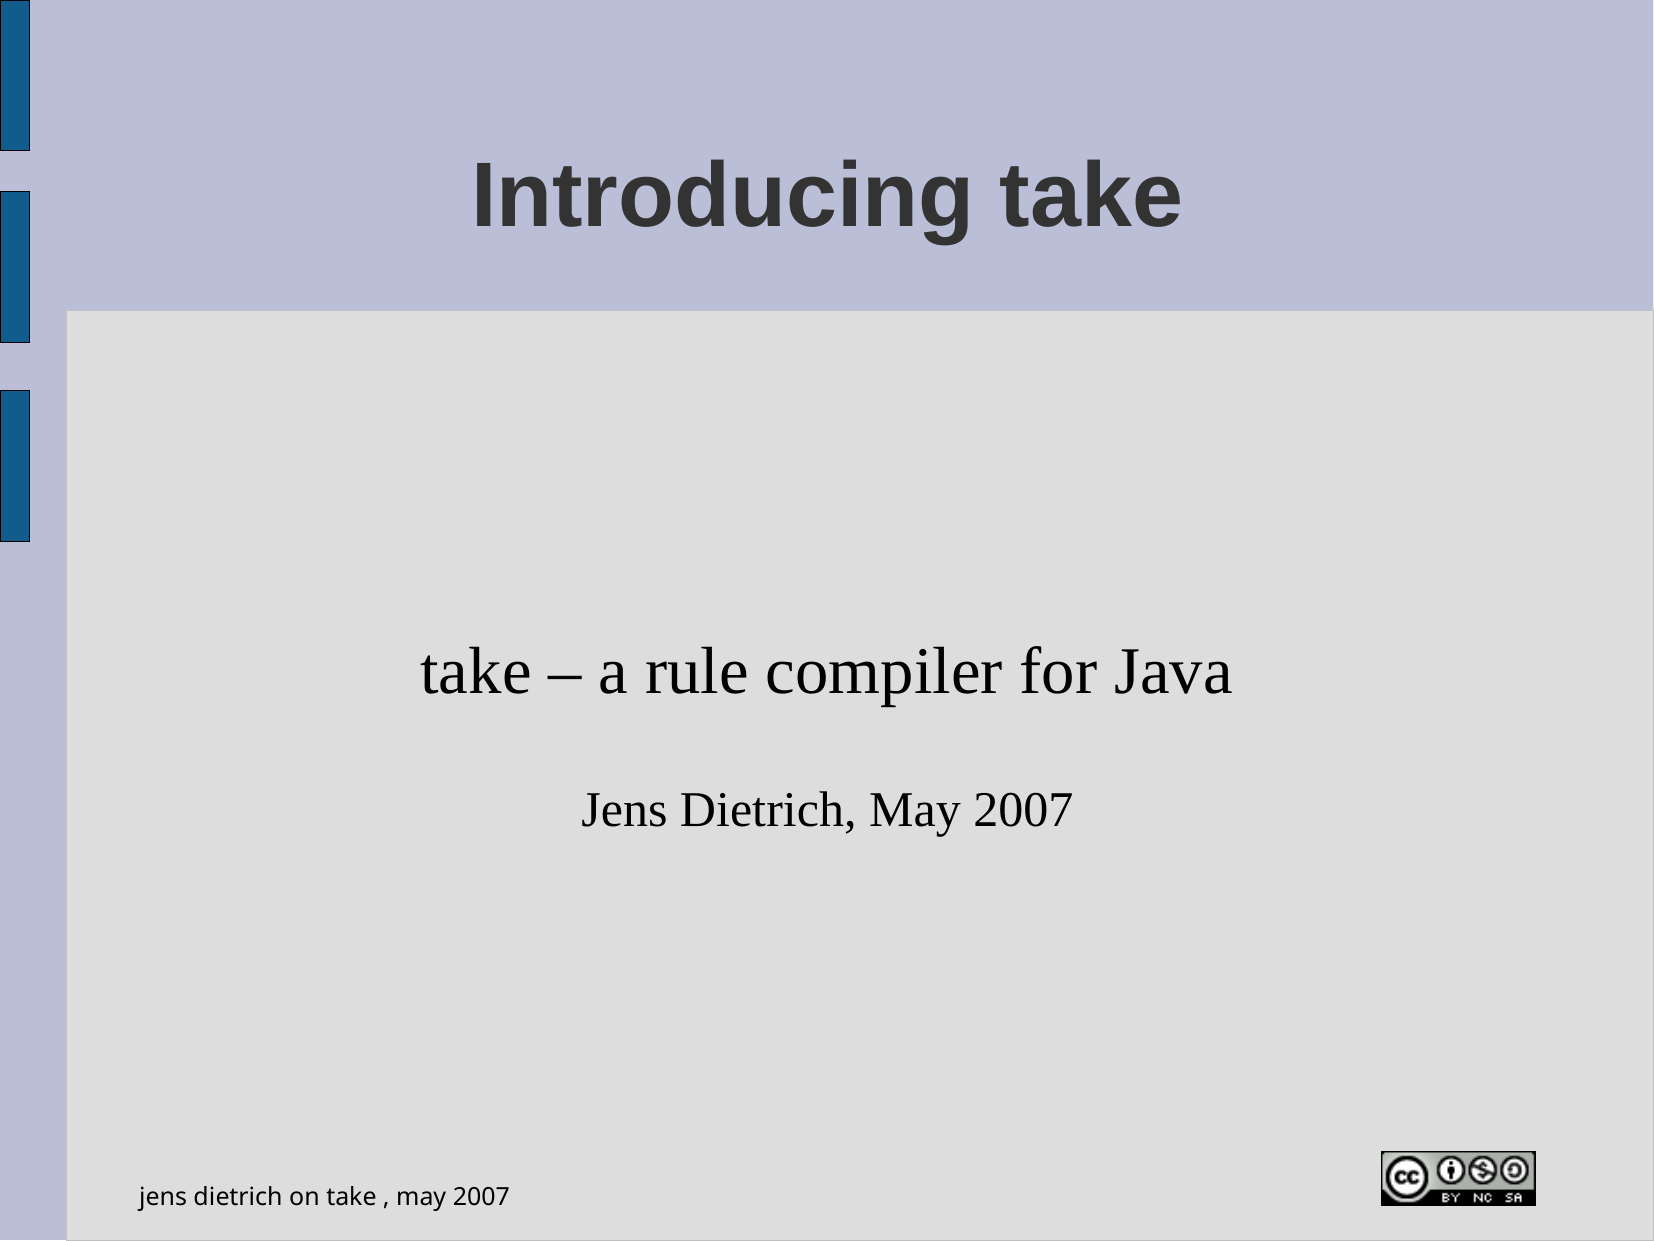

# Introducing take
take – a rule compiler for Java
Jens Dietrich, May 2007